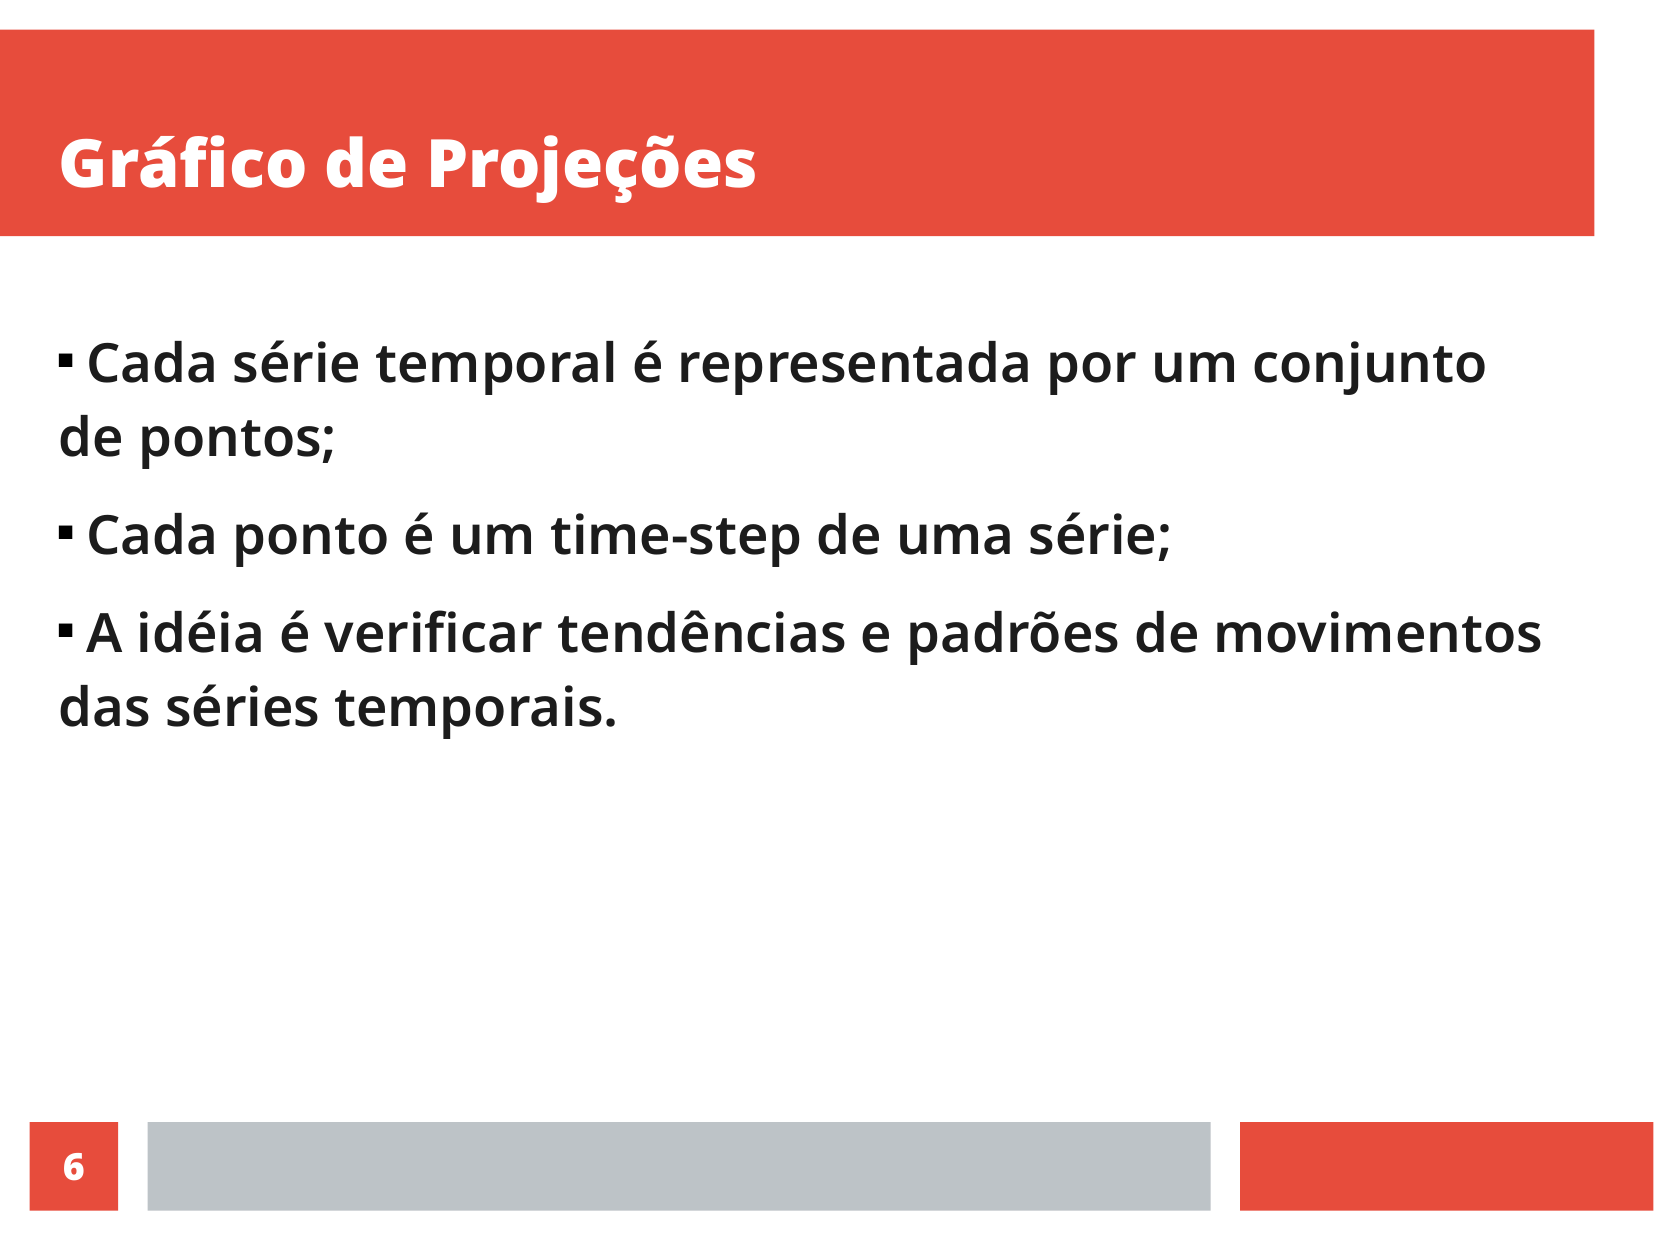

# Gráfico de Projeções
 Cada série temporal é representada por um conjunto de pontos;
 Cada ponto é um time-step de uma série;
 A idéia é verificar tendências e padrões de movimentos das séries temporais.
6